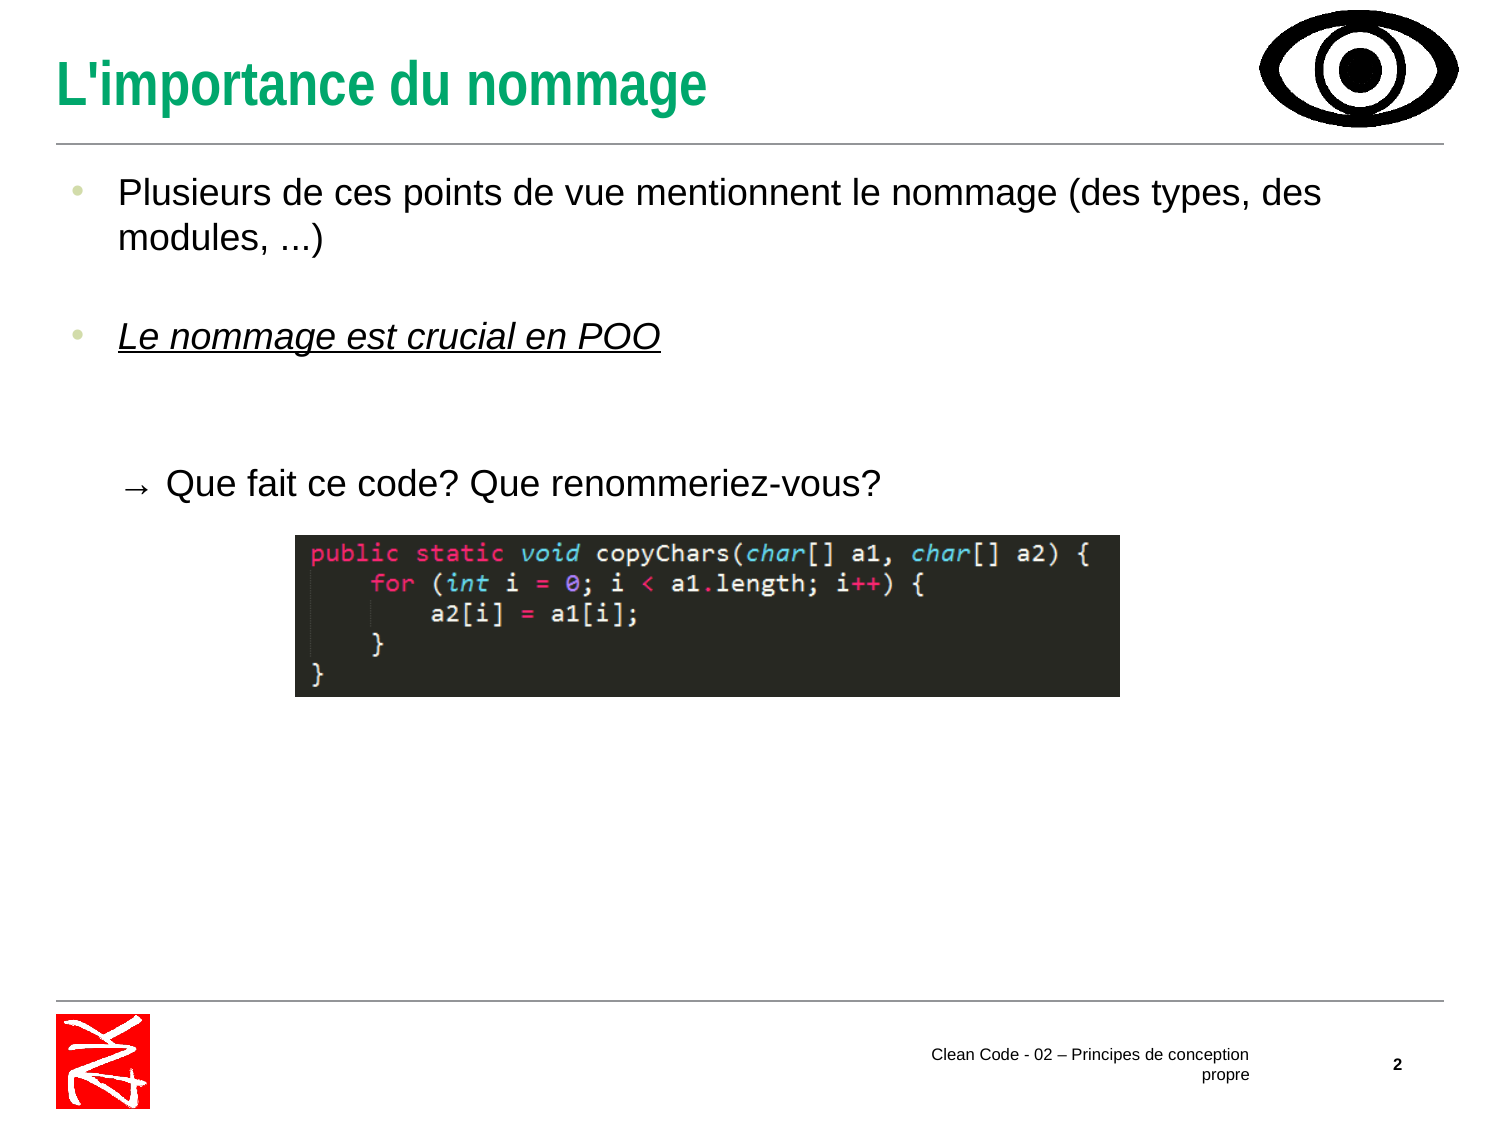

# L'importance du nommage
Plusieurs de ces points de vue mentionnent le nommage (des types, des modules, ...)
Le nommage est crucial en POO
→ Que fait ce code? Que renommeriez-vous?
Clean Code - 02 – Principes de conception propre